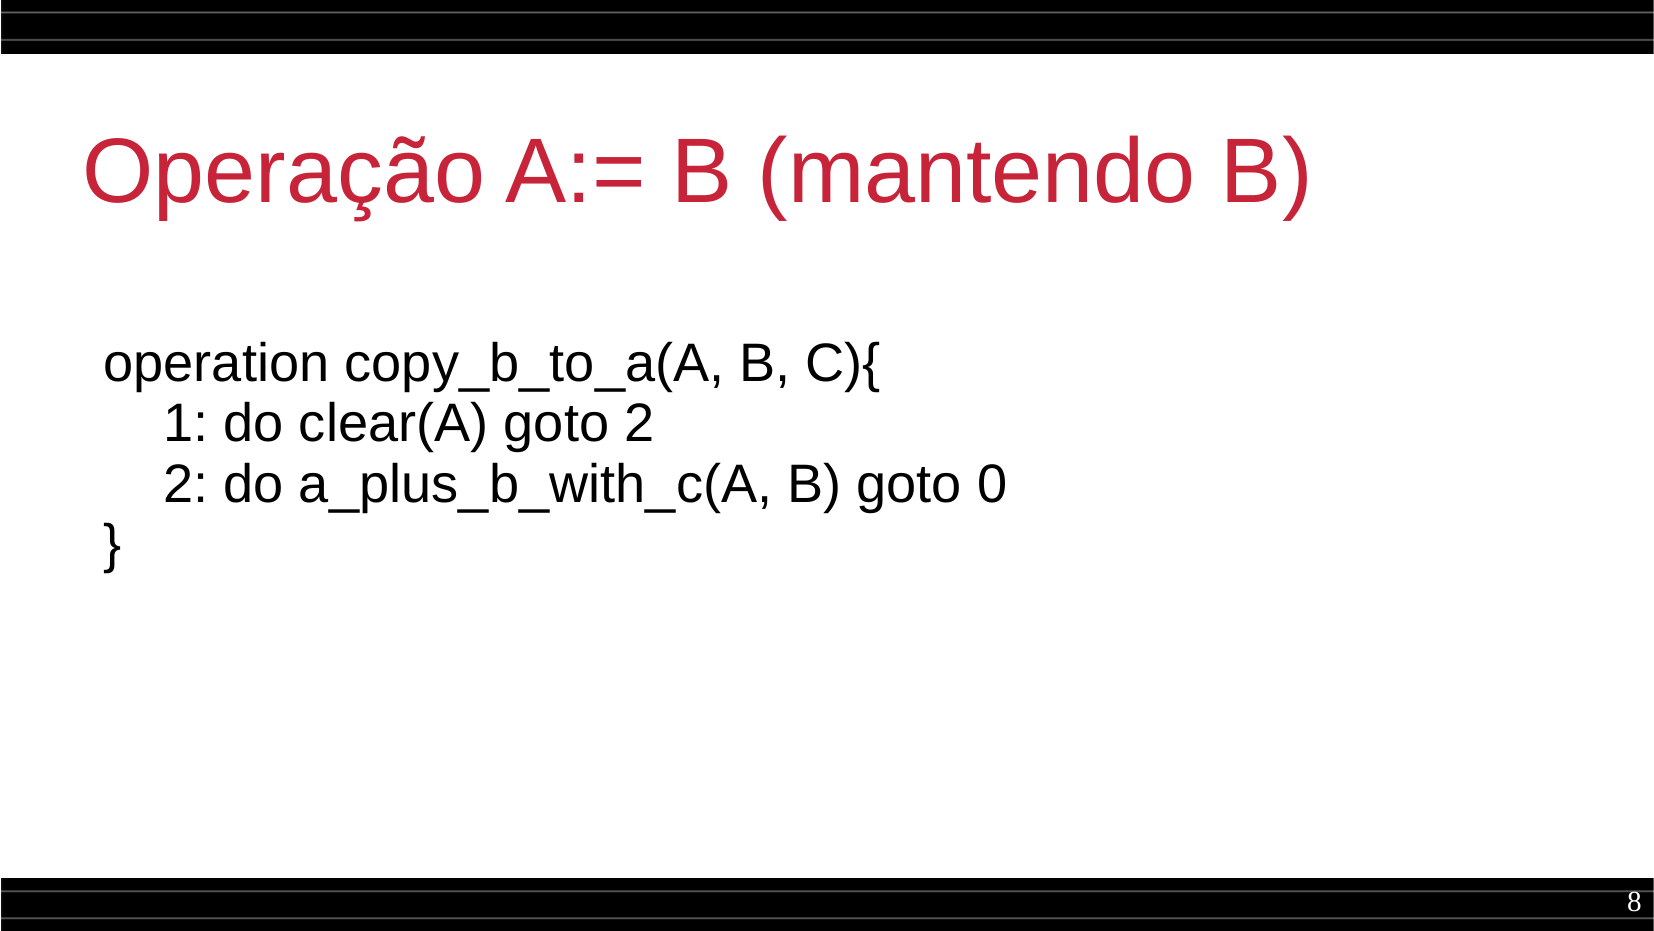

# Operação A:= B (mantendo B)
operation copy_b_to_a(A, B, C){
 1: do clear(A) goto 2
 2: do a_plus_b_with_c(A, B) goto 0
}